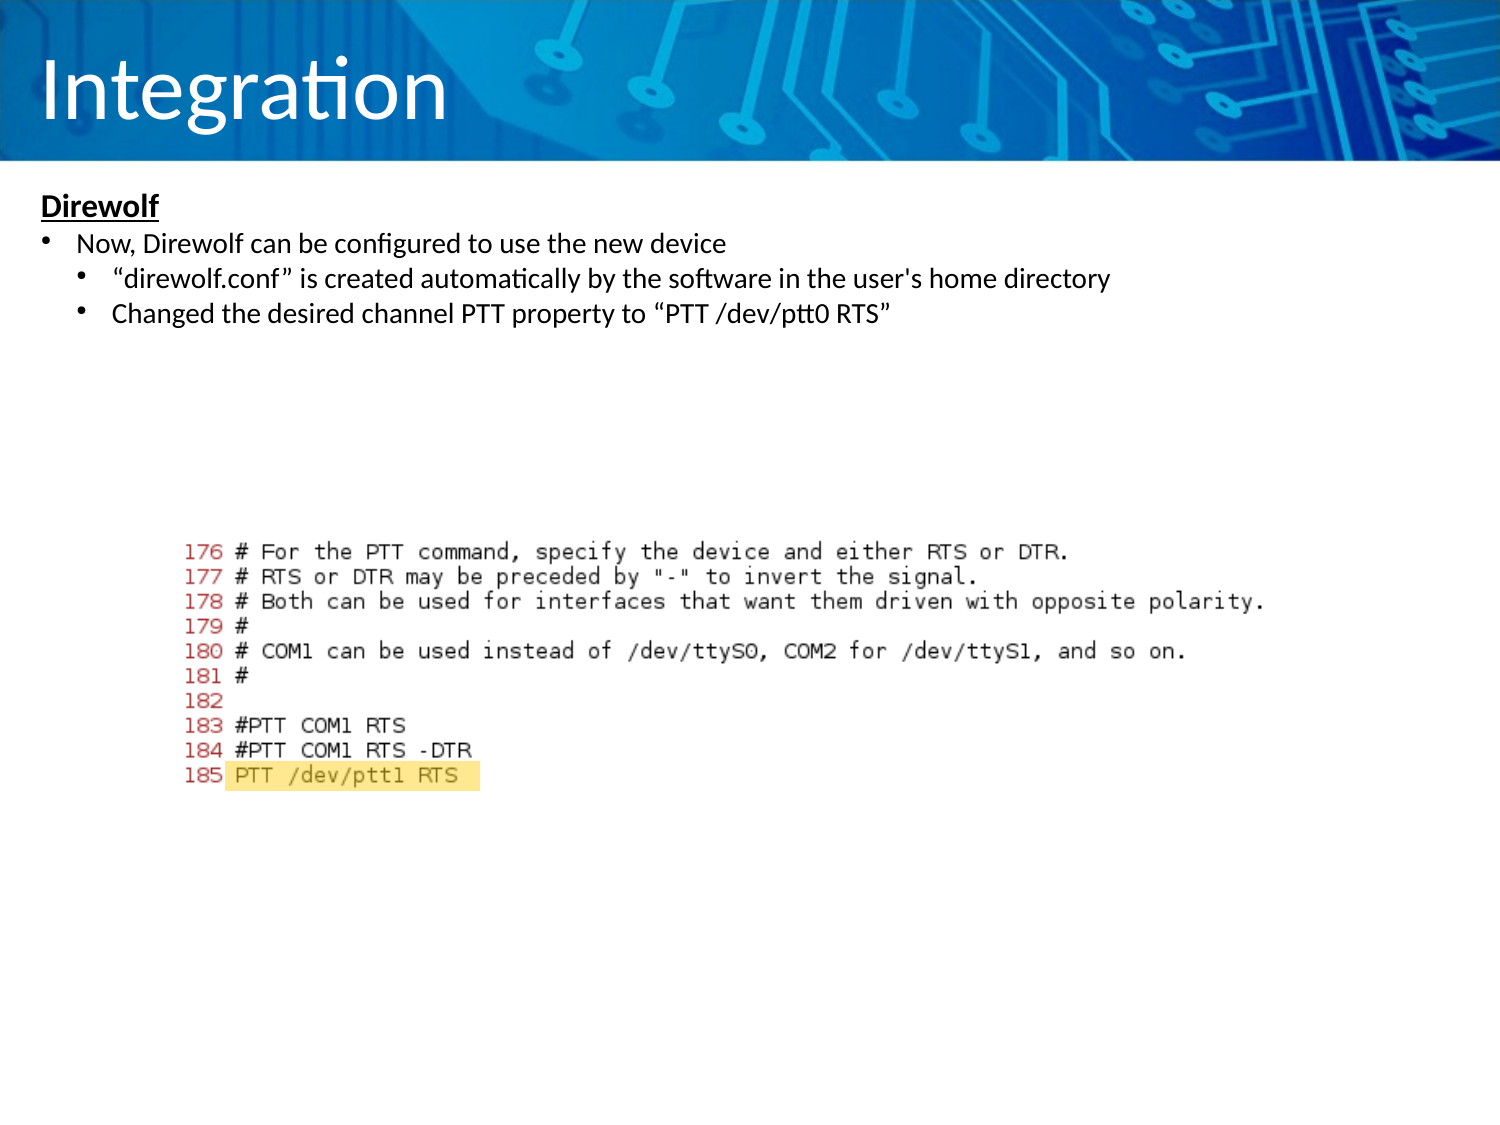

# Integration
Direwolf
Now, Direwolf can be configured to use the new device
“direwolf.conf” is created automatically by the software in the user's home directory
Changed the desired channel PTT property to “PTT /dev/ptt0 RTS”